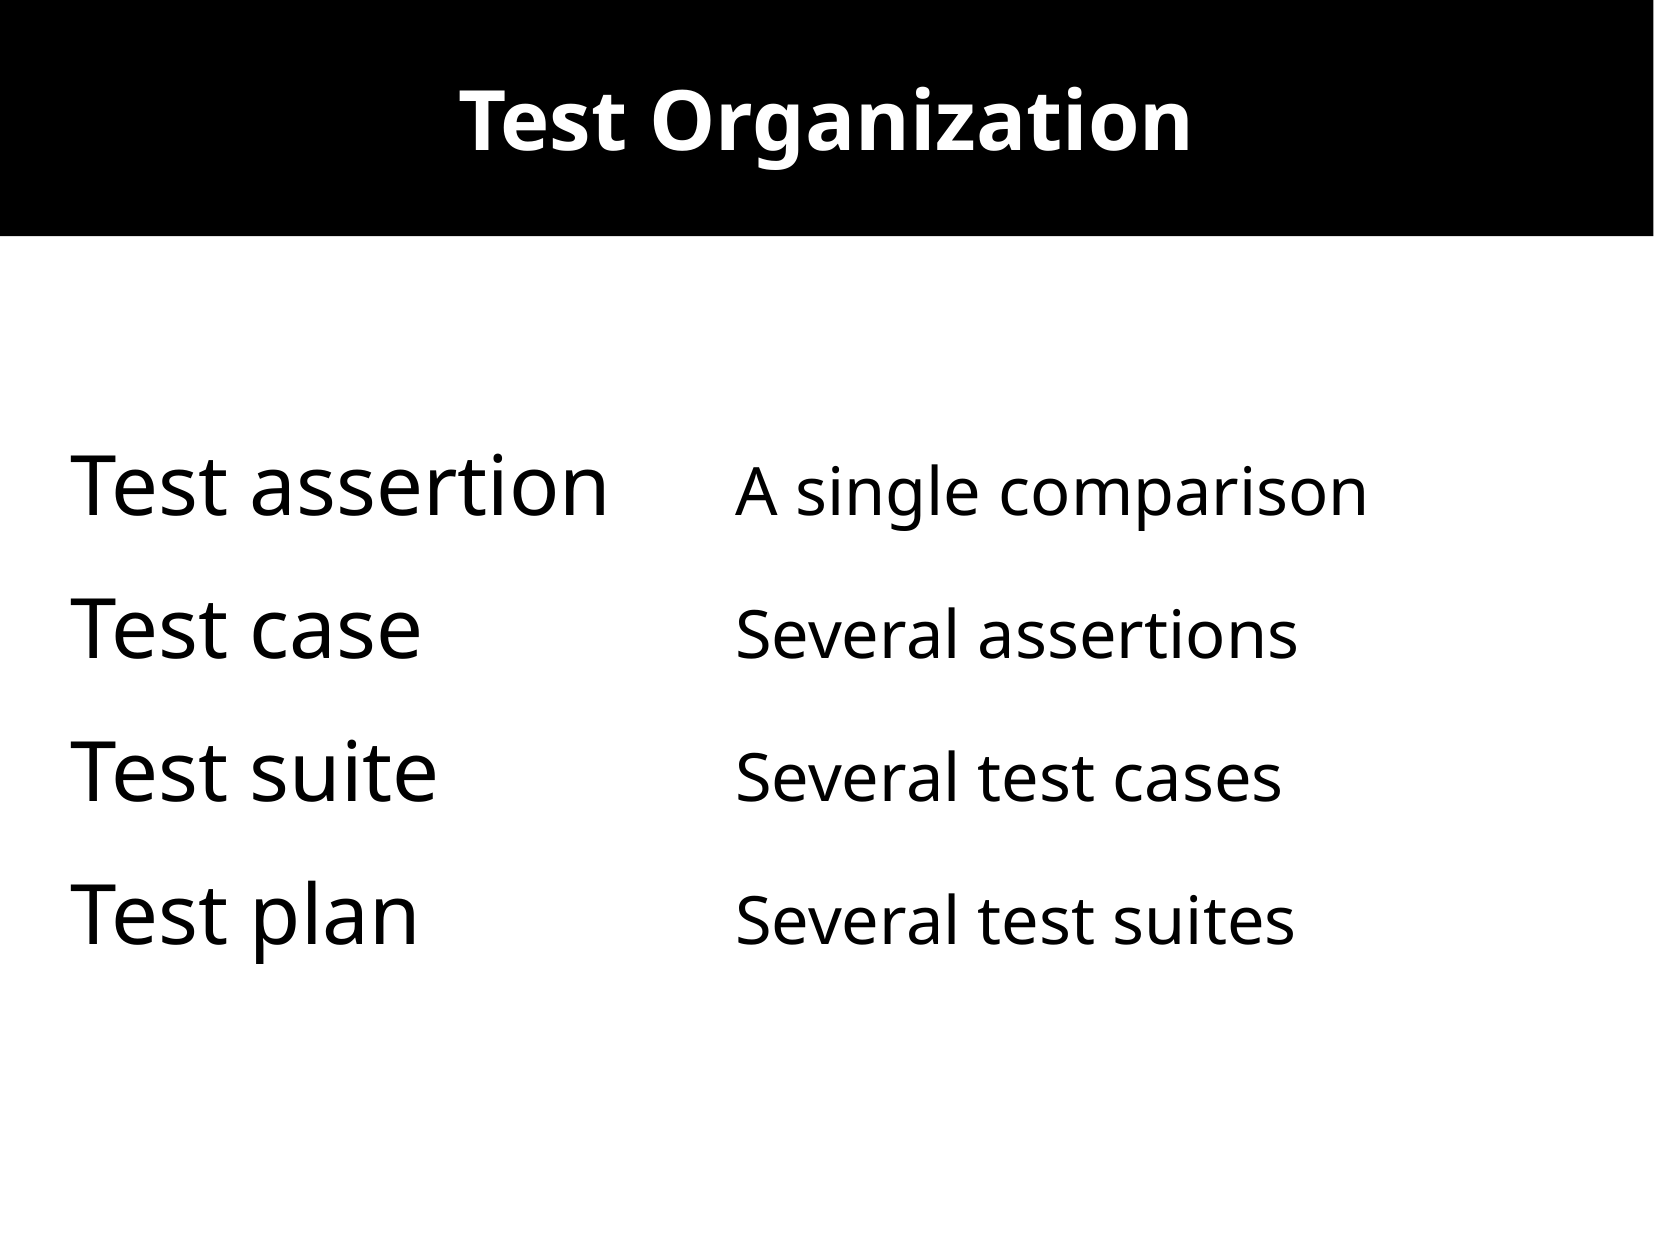

# Test Organization
Test assertion		A single comparison
Test case					Several assertions
Test suite				Several test cases
Test plan					Several test suites